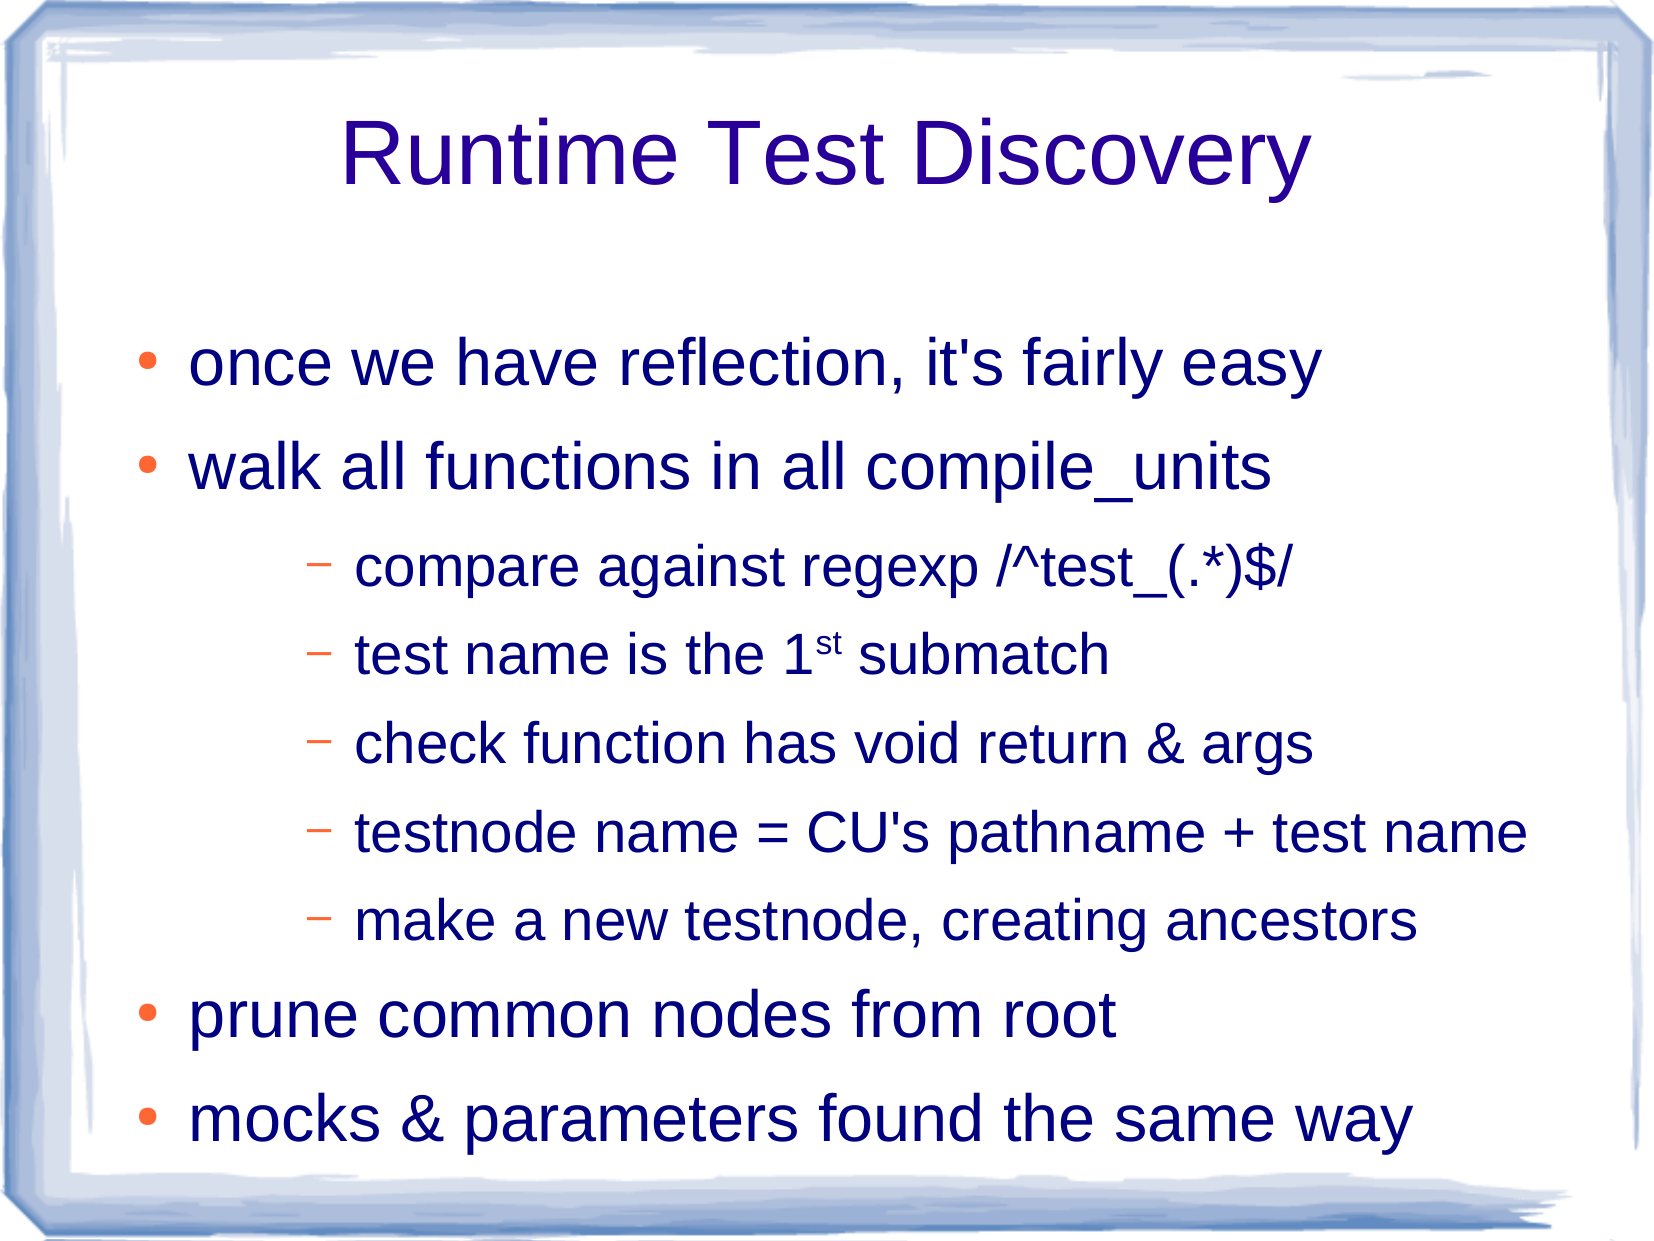

# Runtime Test Discovery
once we have reflection, it's fairly easy
walk all functions in all compile_units
compare against regexp /^test_(.*)$/
test name is the 1st submatch
check function has void return & args
testnode name = CU's pathname + test name
make a new testnode, creating ancestors
prune common nodes from root
mocks & parameters found the same way